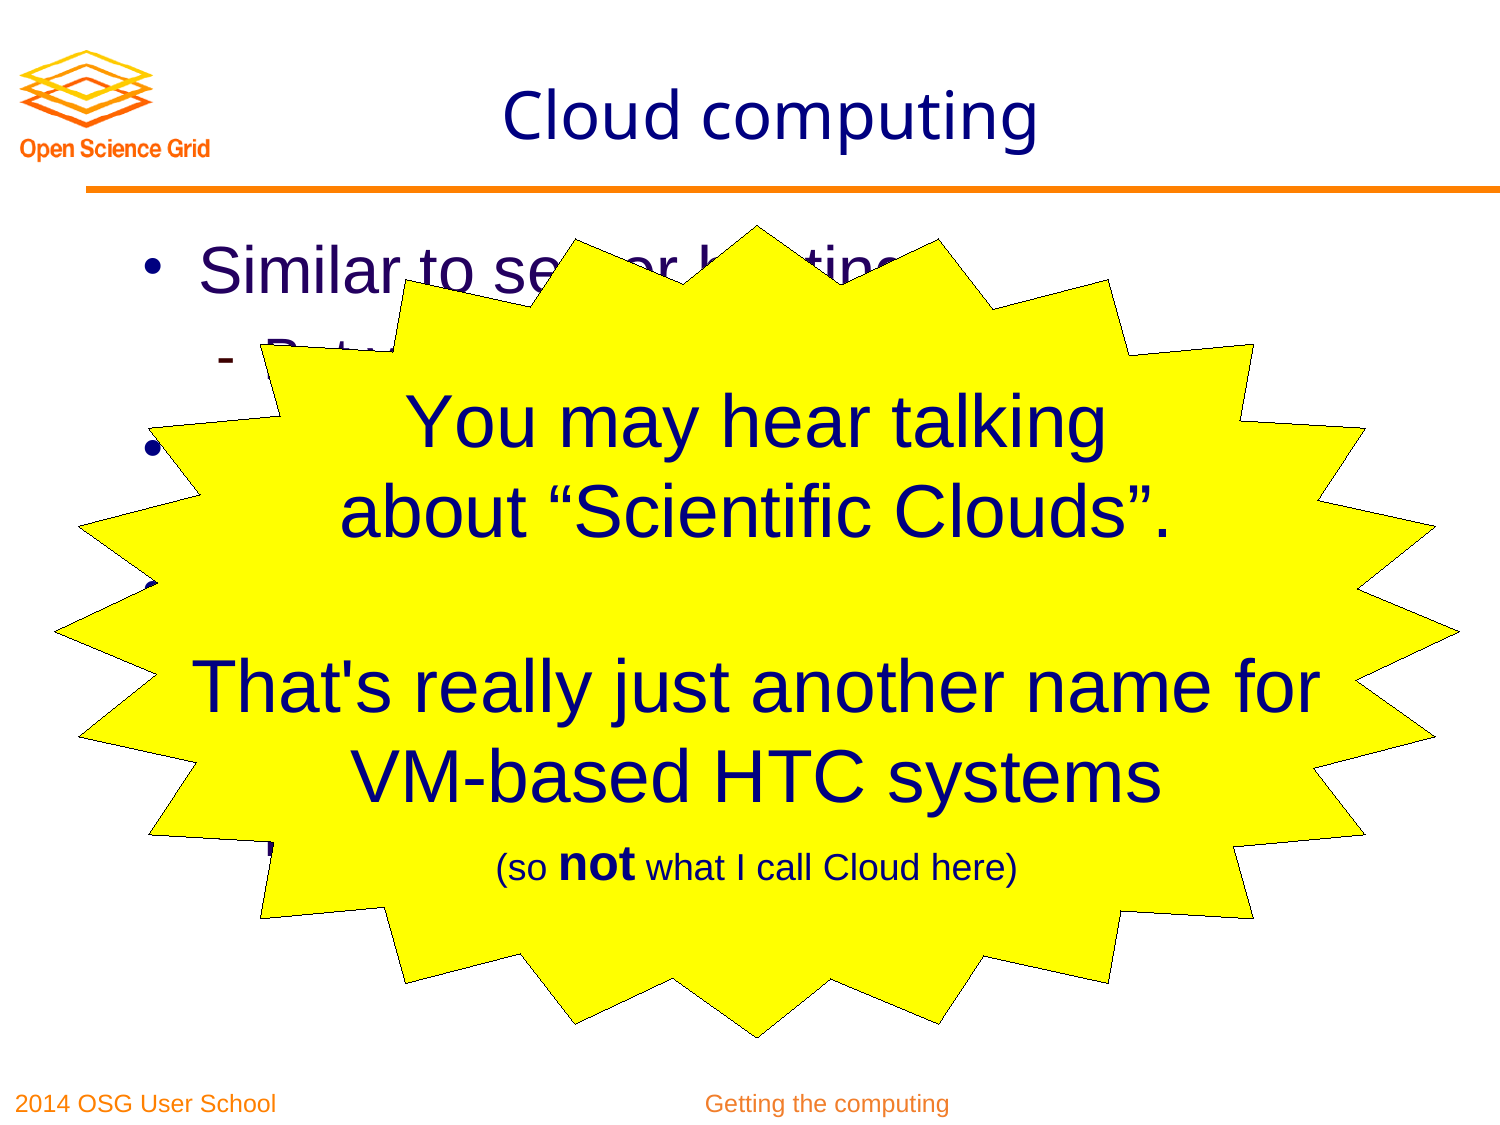

# Cloud computing
Similar to server hosting
But you pay by the hour
Most famous is Amazon EC2
(but not the only one)
Great for spike leveling
Can get a lot of resources on short notice,
if you have the needed money
But can be expensive
You may hear talking
about “Scientific Clouds”.
That's really just another name for
VM-based HTC systems
(so not what I call Cloud here)